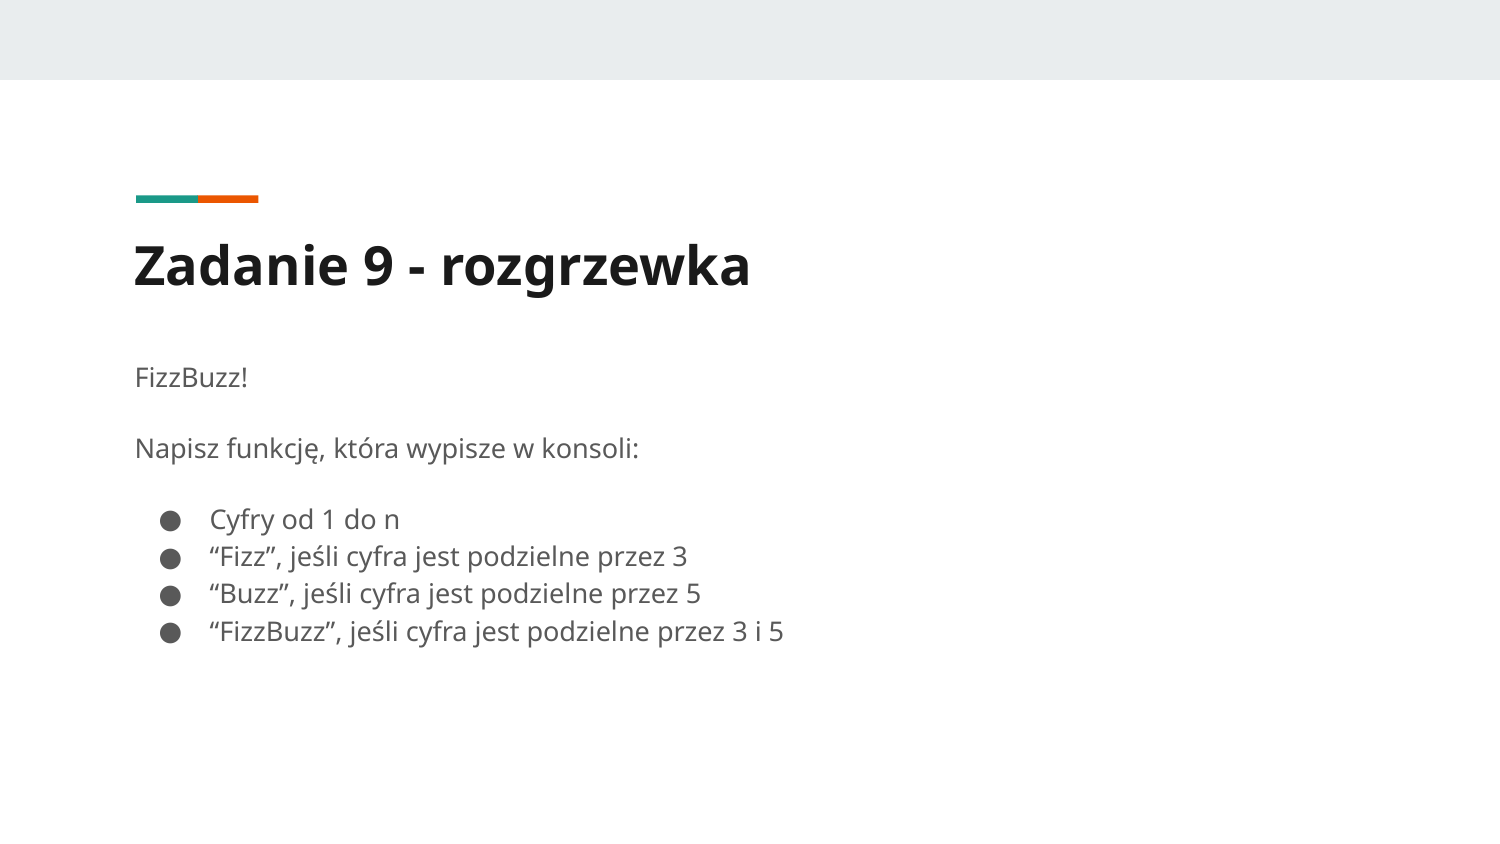

# Zadanie 9 - rozgrzewka
FizzBuzz!
Napisz funkcję, która wypisze w konsoli:
Cyfry od 1 do n
“Fizz”, jeśli cyfra jest podzielne przez 3
“Buzz”, jeśli cyfra jest podzielne przez 5
“FizzBuzz”, jeśli cyfra jest podzielne przez 3 i 5